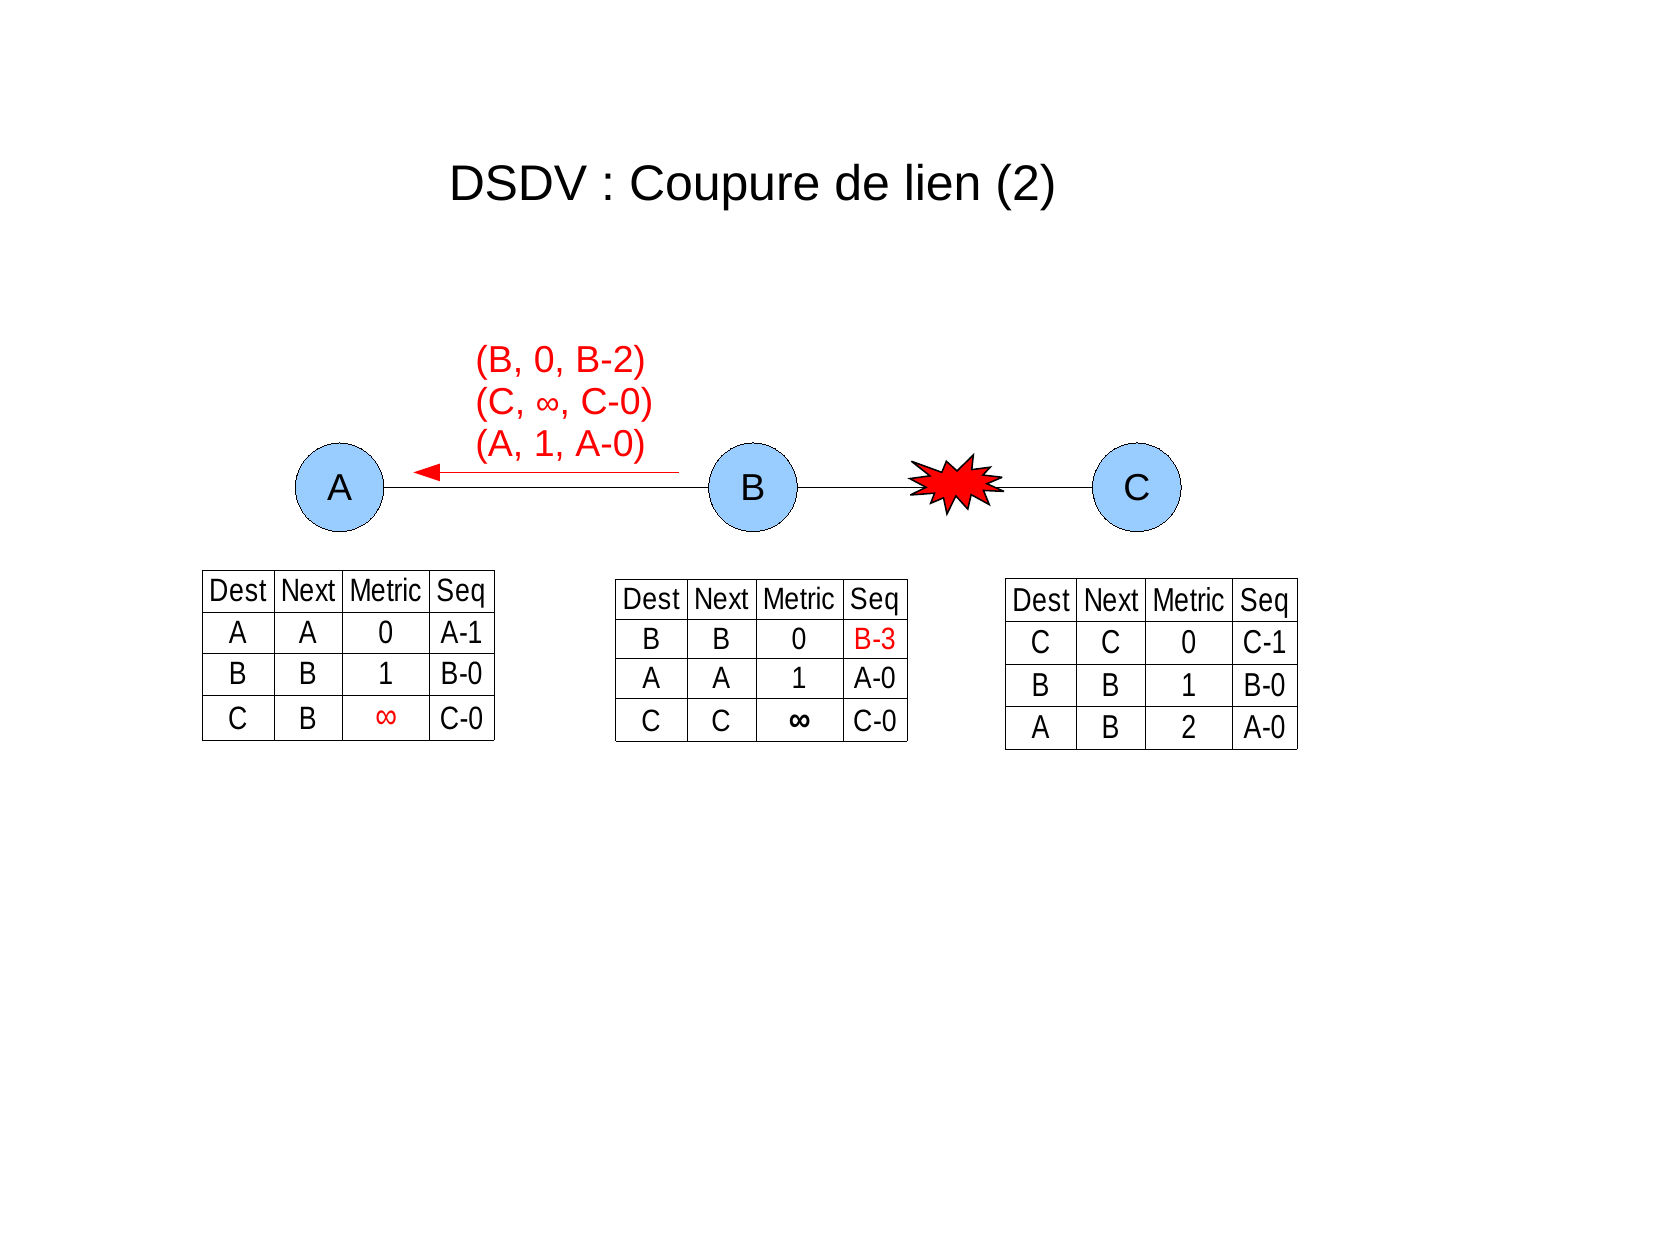

DSDV : Coupure de lien (2)
(B, 0, B-2)
(C, ∞, C-0)
(A, 1, A-0)
A
B
C